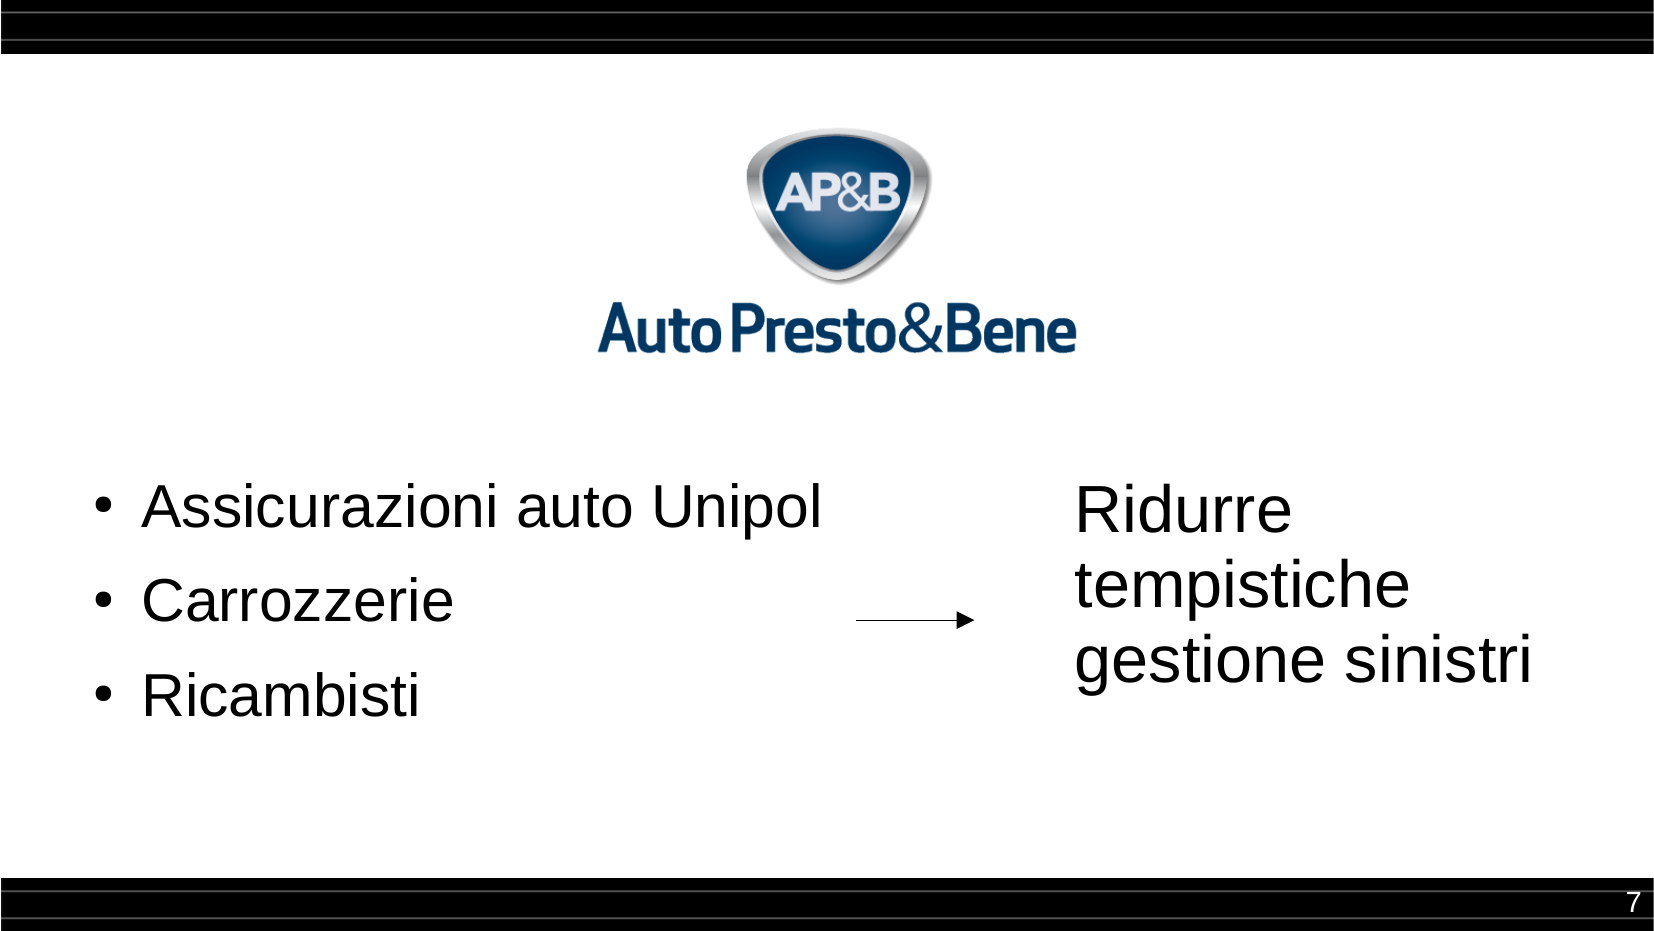

# Assicurazioni auto Unipol
Carrozzerie
Ricambisti
Ridurre tempistiche gestione sinistri